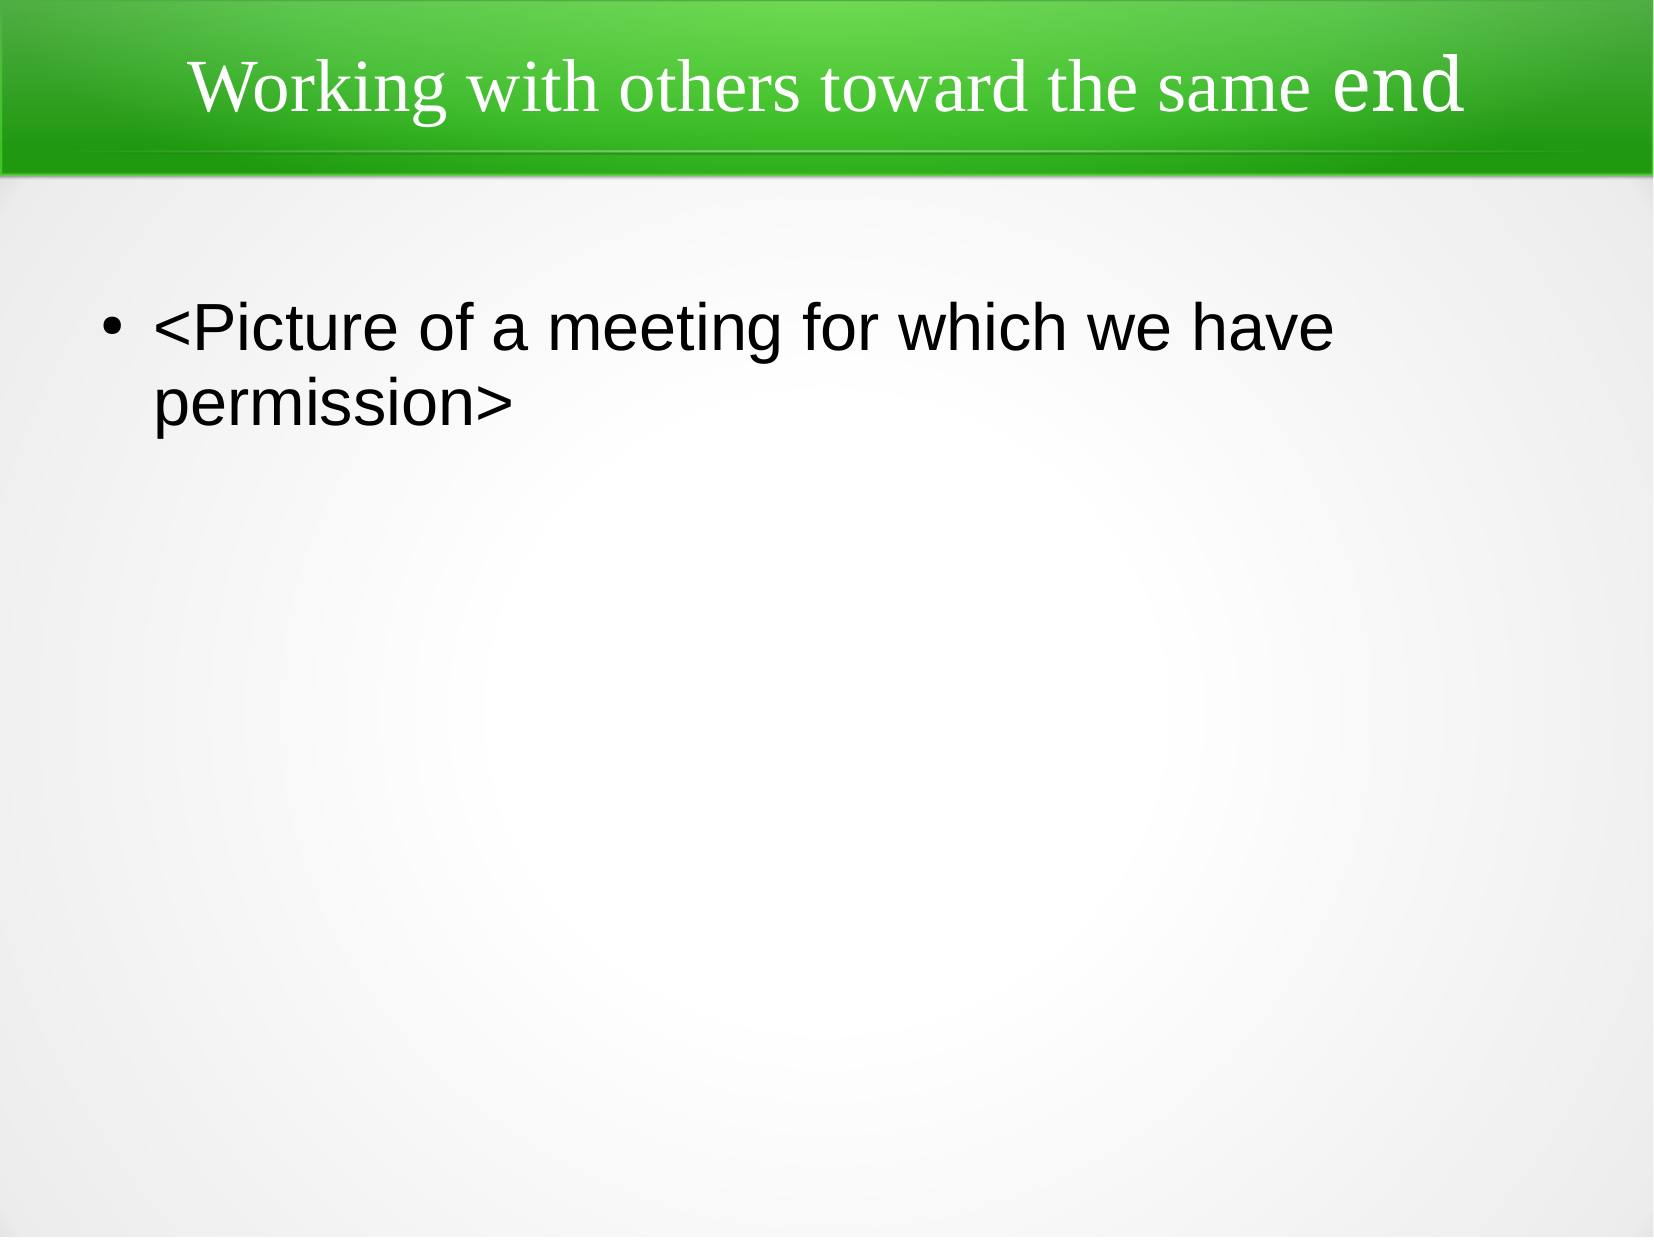

# Working with others toward the same end
<Picture of a meeting for which we have permission>